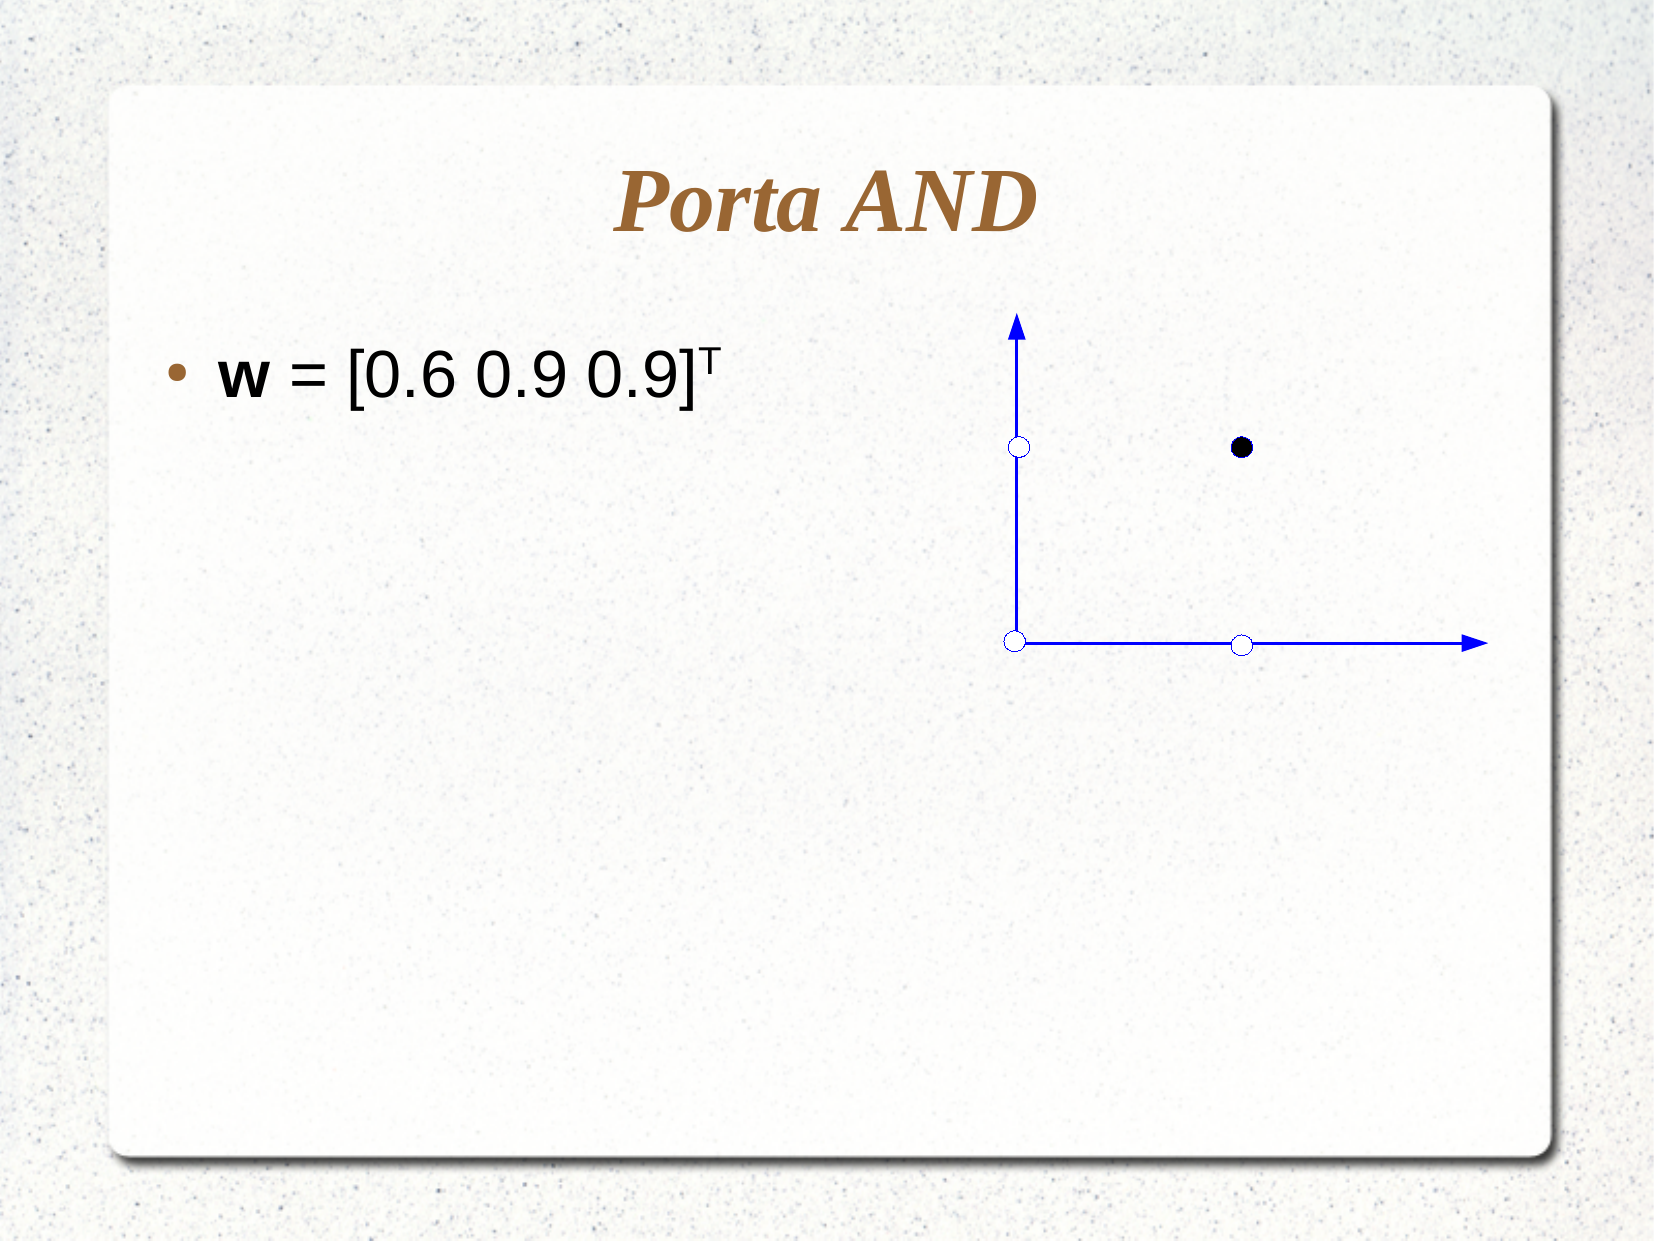

# Porta AND
w = [0.6 0.9 0.9]T